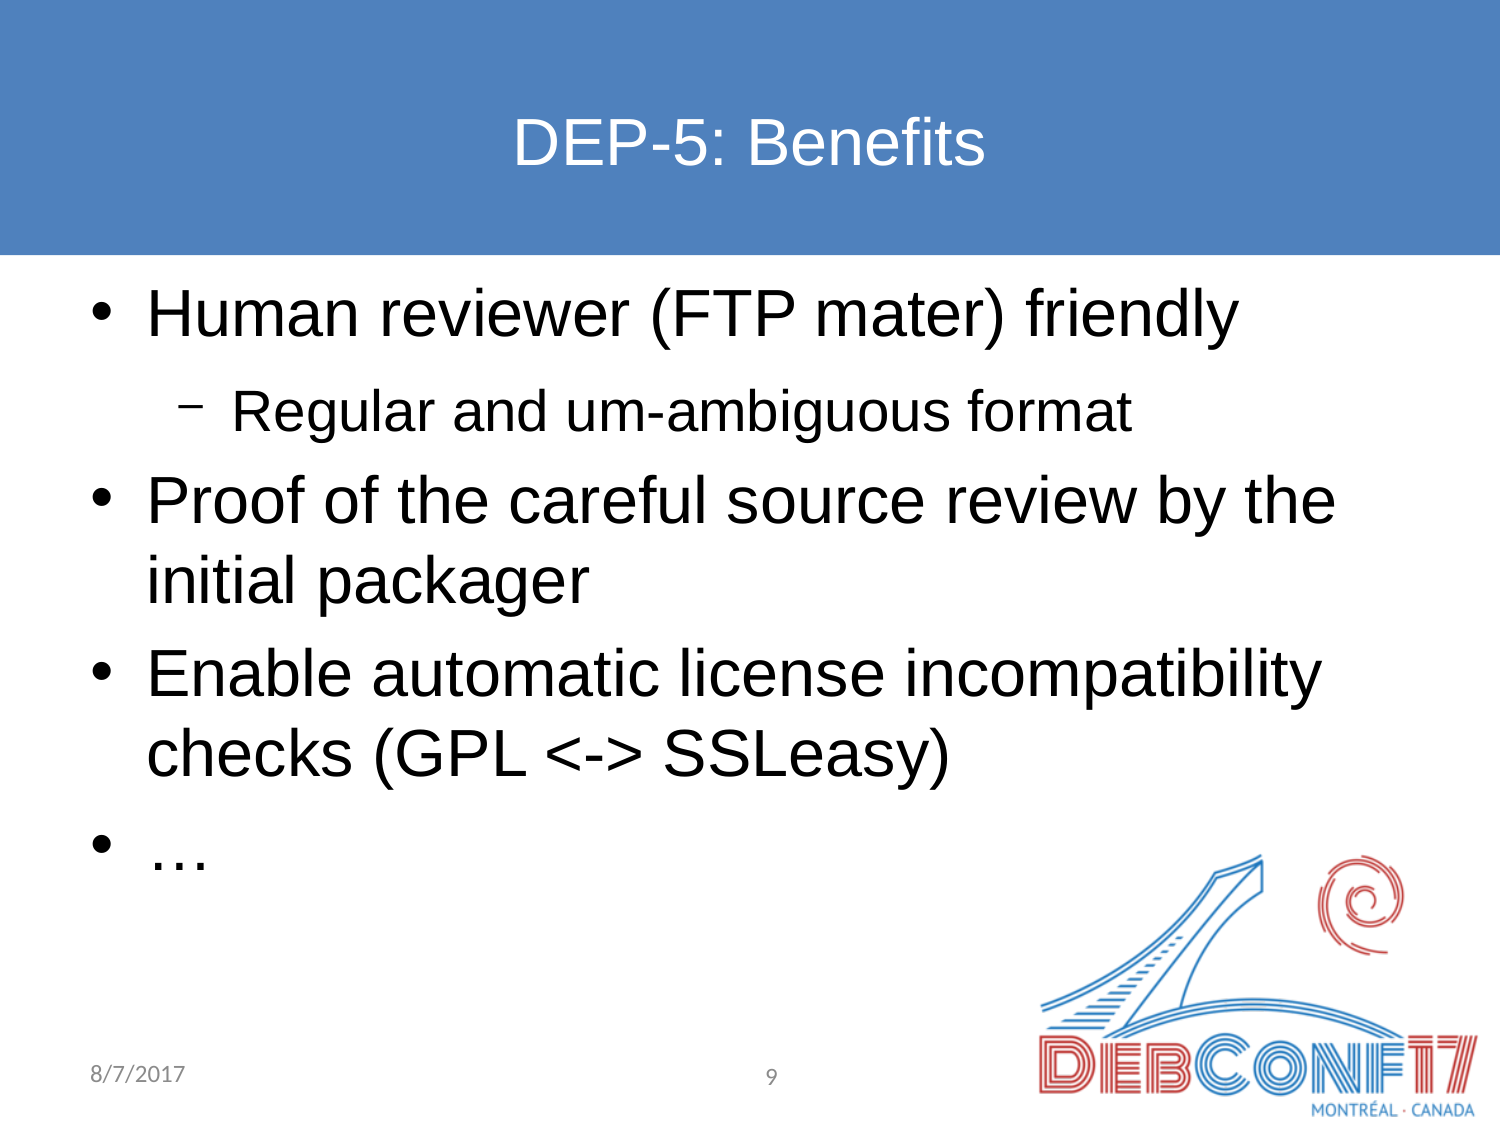

# DEP-5: Benefits
Human reviewer (FTP mater) friendly
Regular and um-ambiguous format
Proof of the careful source review by the initial packager
Enable automatic license incompatibility checks (GPL <-> SSLeasy)
…
8/7/2017